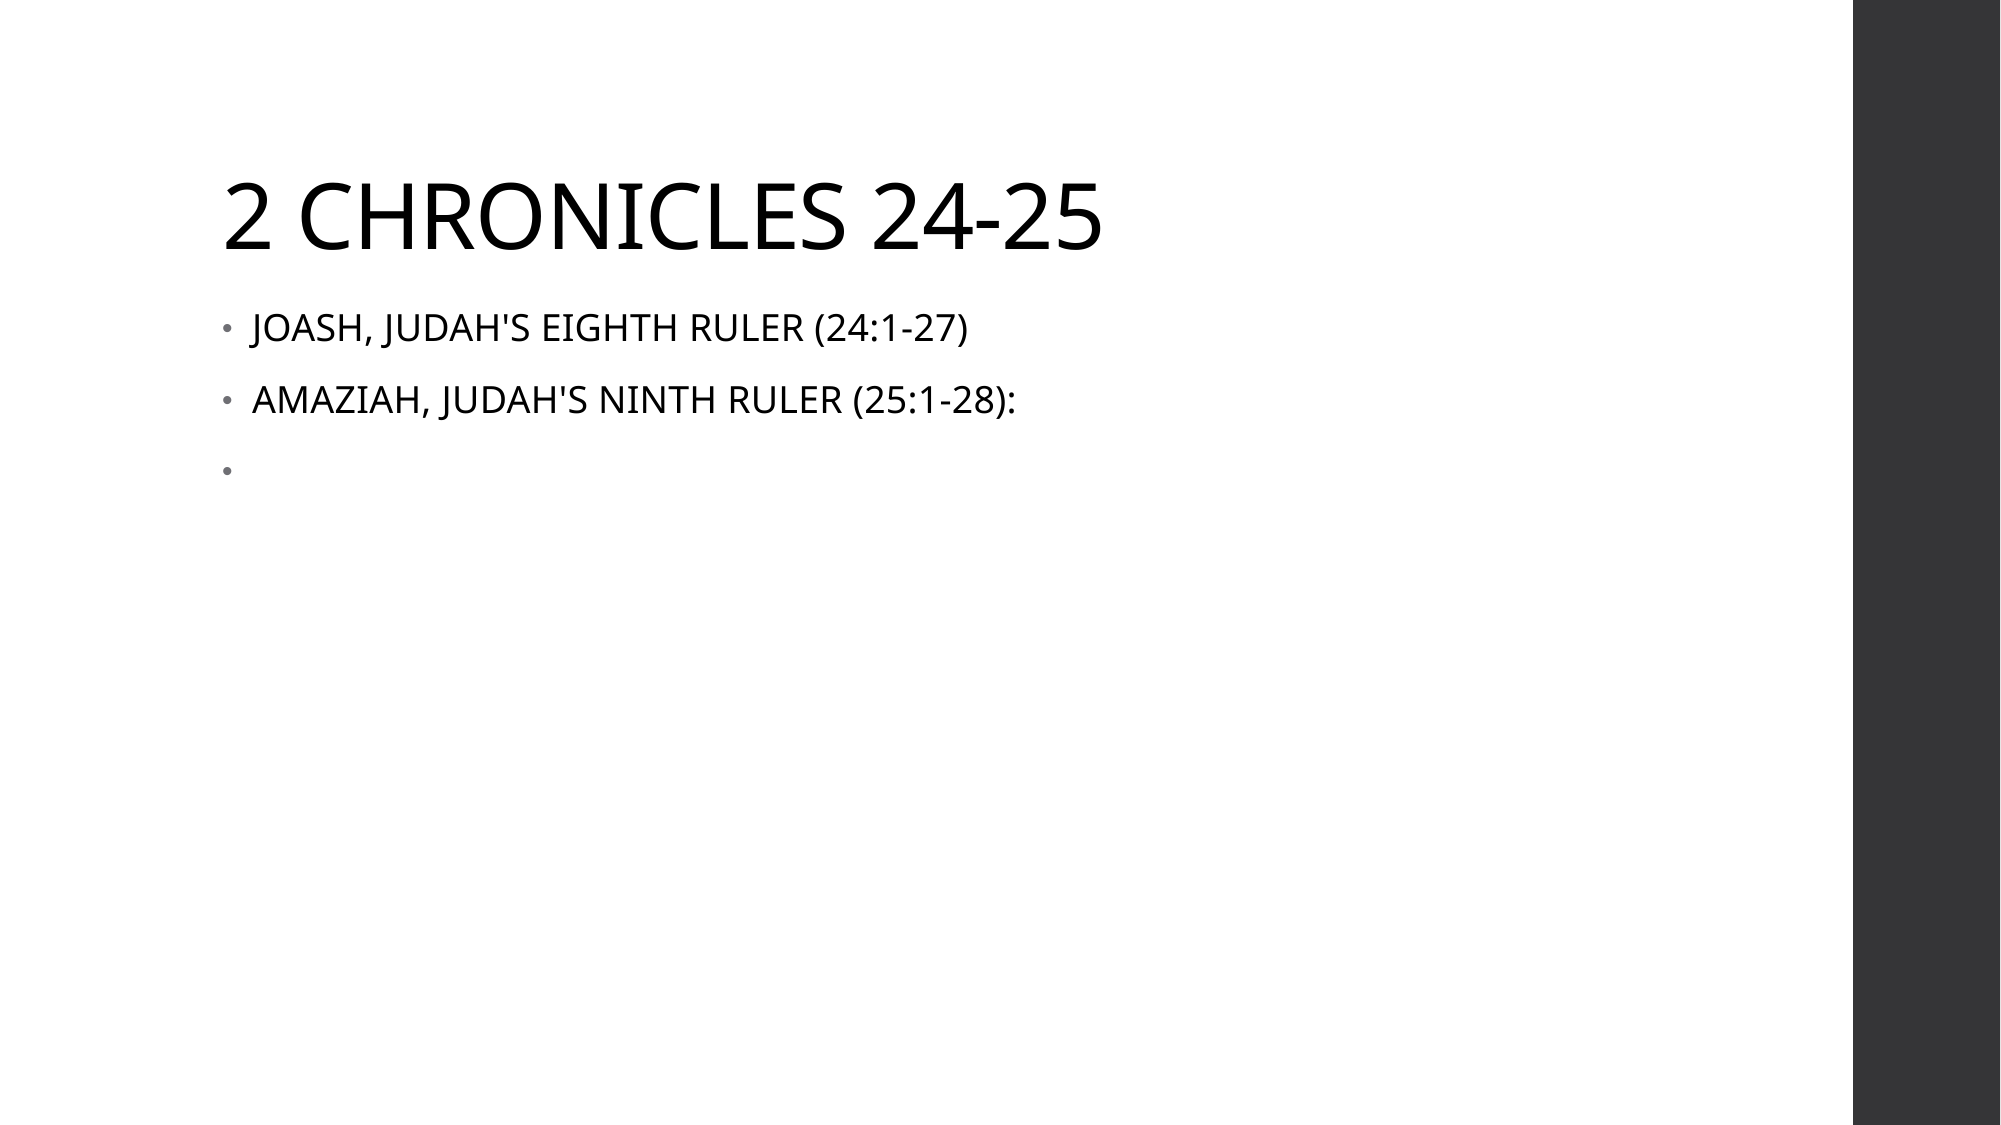

# 2 CHRONICLES 24-25
JOASH, JUDAH'S EIGHTH RULER (24:1-27)
AMAZIAH, JUDAH'S NINTH RULER (25:1-28):